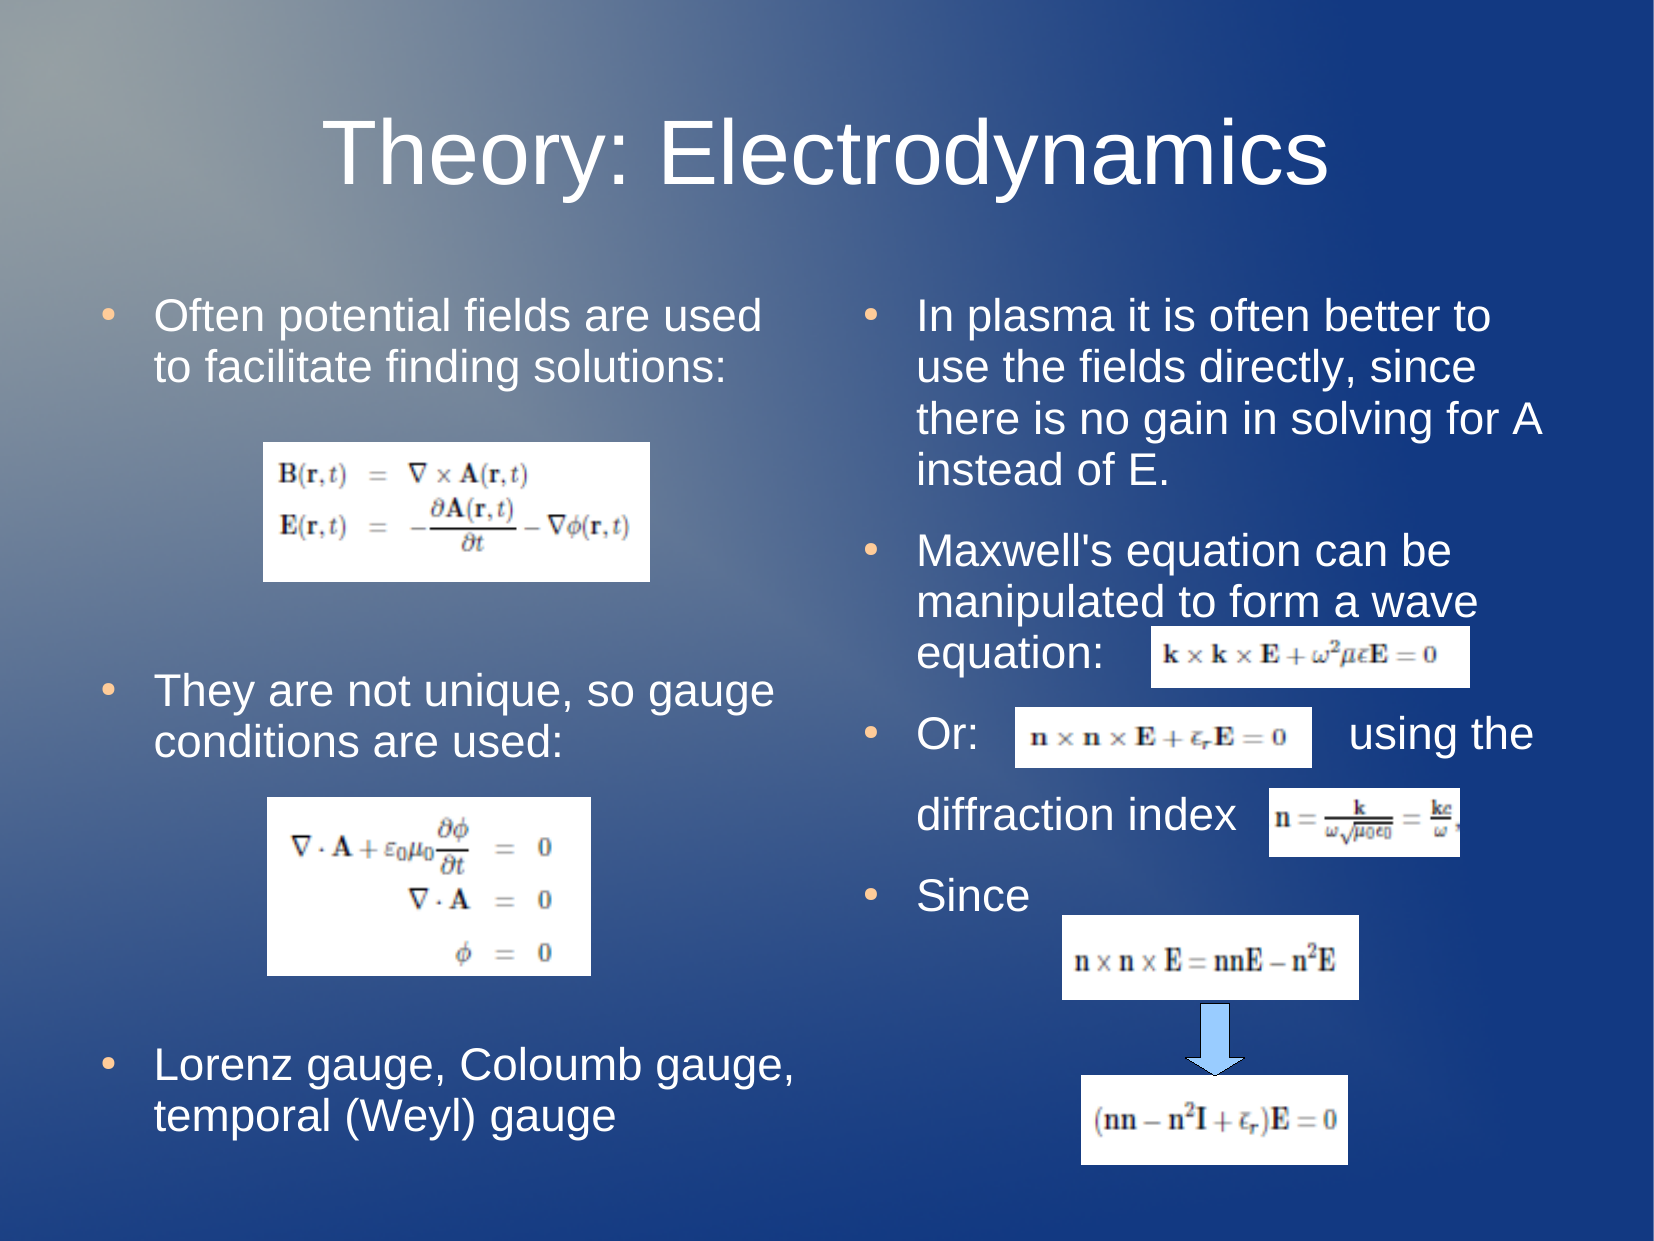

# Theory: Electrodynamics
Often potential fields are used to facilitate finding solutions:
They are not unique, so gauge conditions are used:
Lorenz gauge, Coloumb gauge, temporal (Weyl) gauge
In plasma it is often better to use the fields directly, since there is no gain in solving for A instead of E.
Maxwell's equation can be manipulated to form a wave equation:
Or: using the
diffraction index
Since